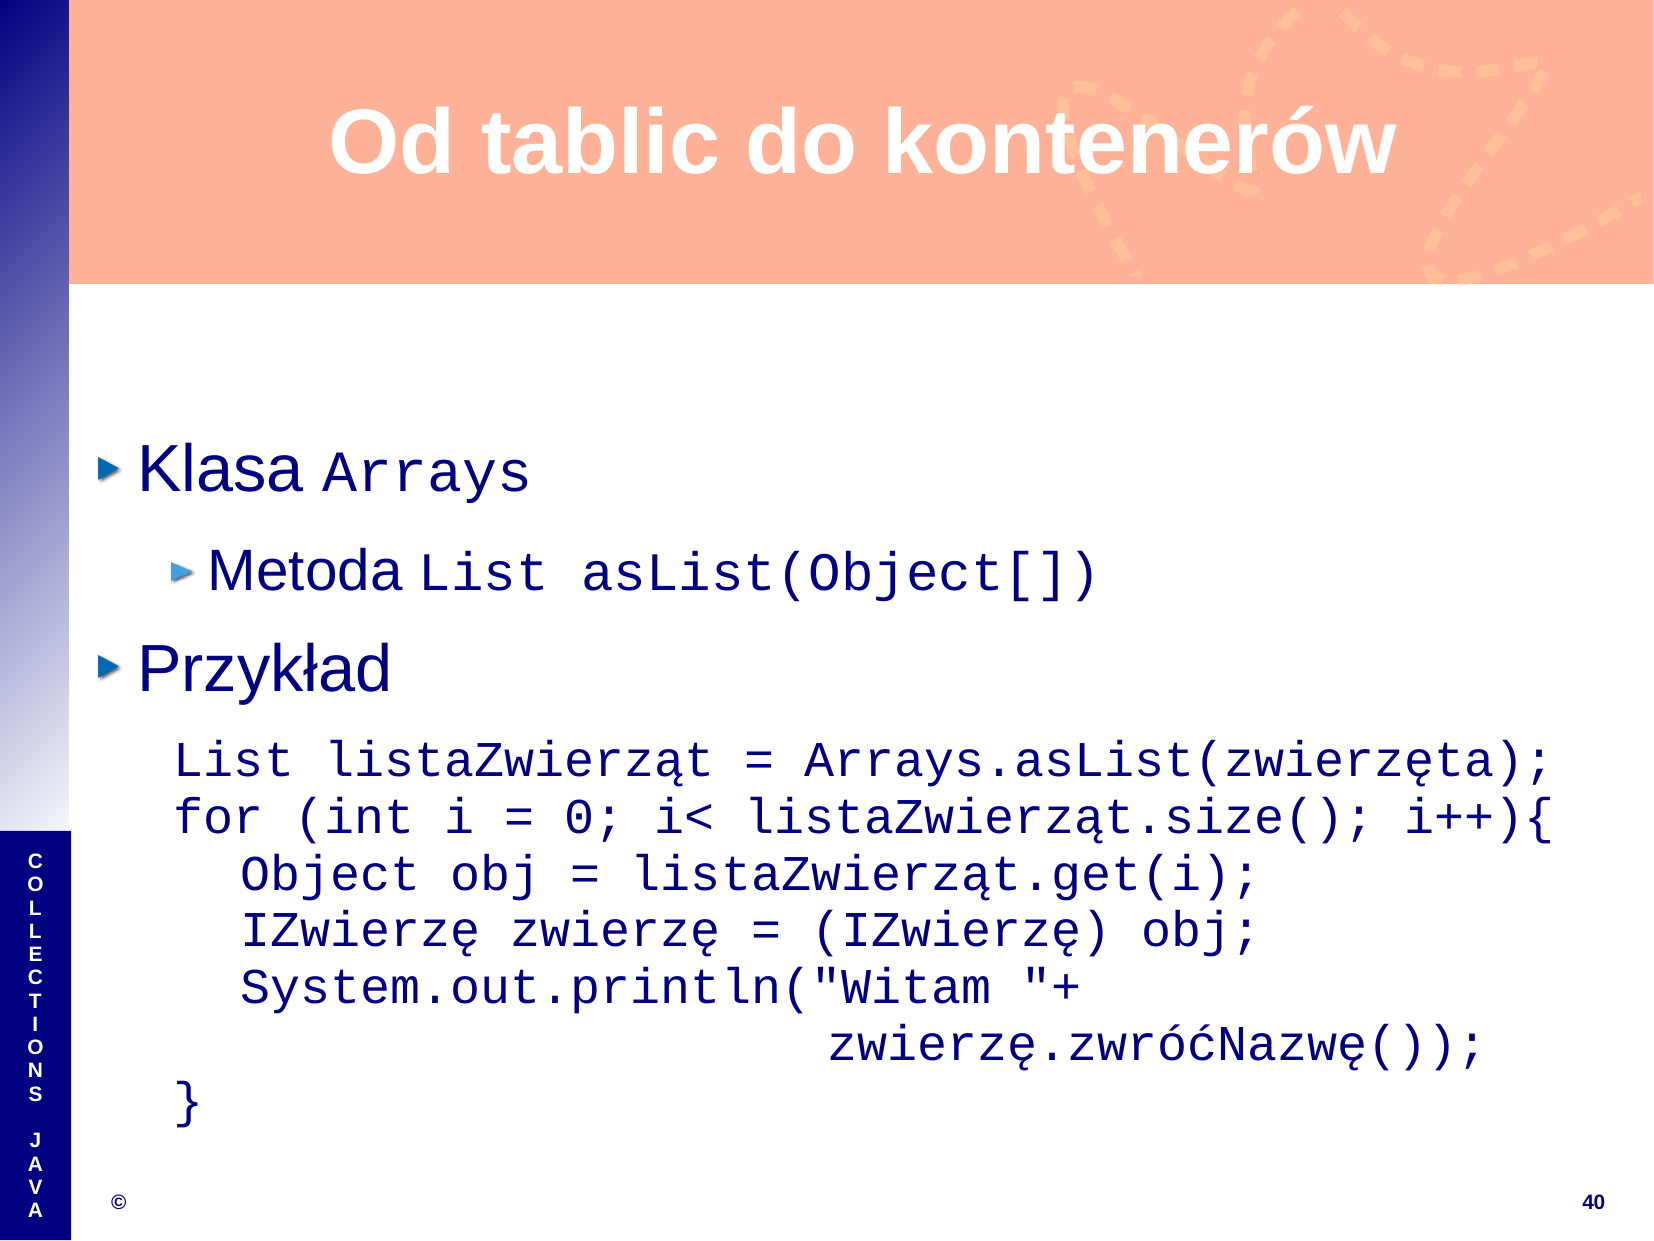

Od tablic do kontenerów
# Klasa Arrays
Metoda List asList(Object[])
Przykład
 List listaZwierząt = Arrays.asList(zwierzęta);
 for (int i = 0; i< listaZwierząt.size(); i++){
	 Object obj = listaZwierząt.get(i);
	 IZwierzę zwierzę = (IZwierzę) obj;
	 System.out.println("Witam "+
 zwierzę.zwróćNazwę());
 }
C
O
L
L
E
C
T
I
O
N
S
J
A
V
A